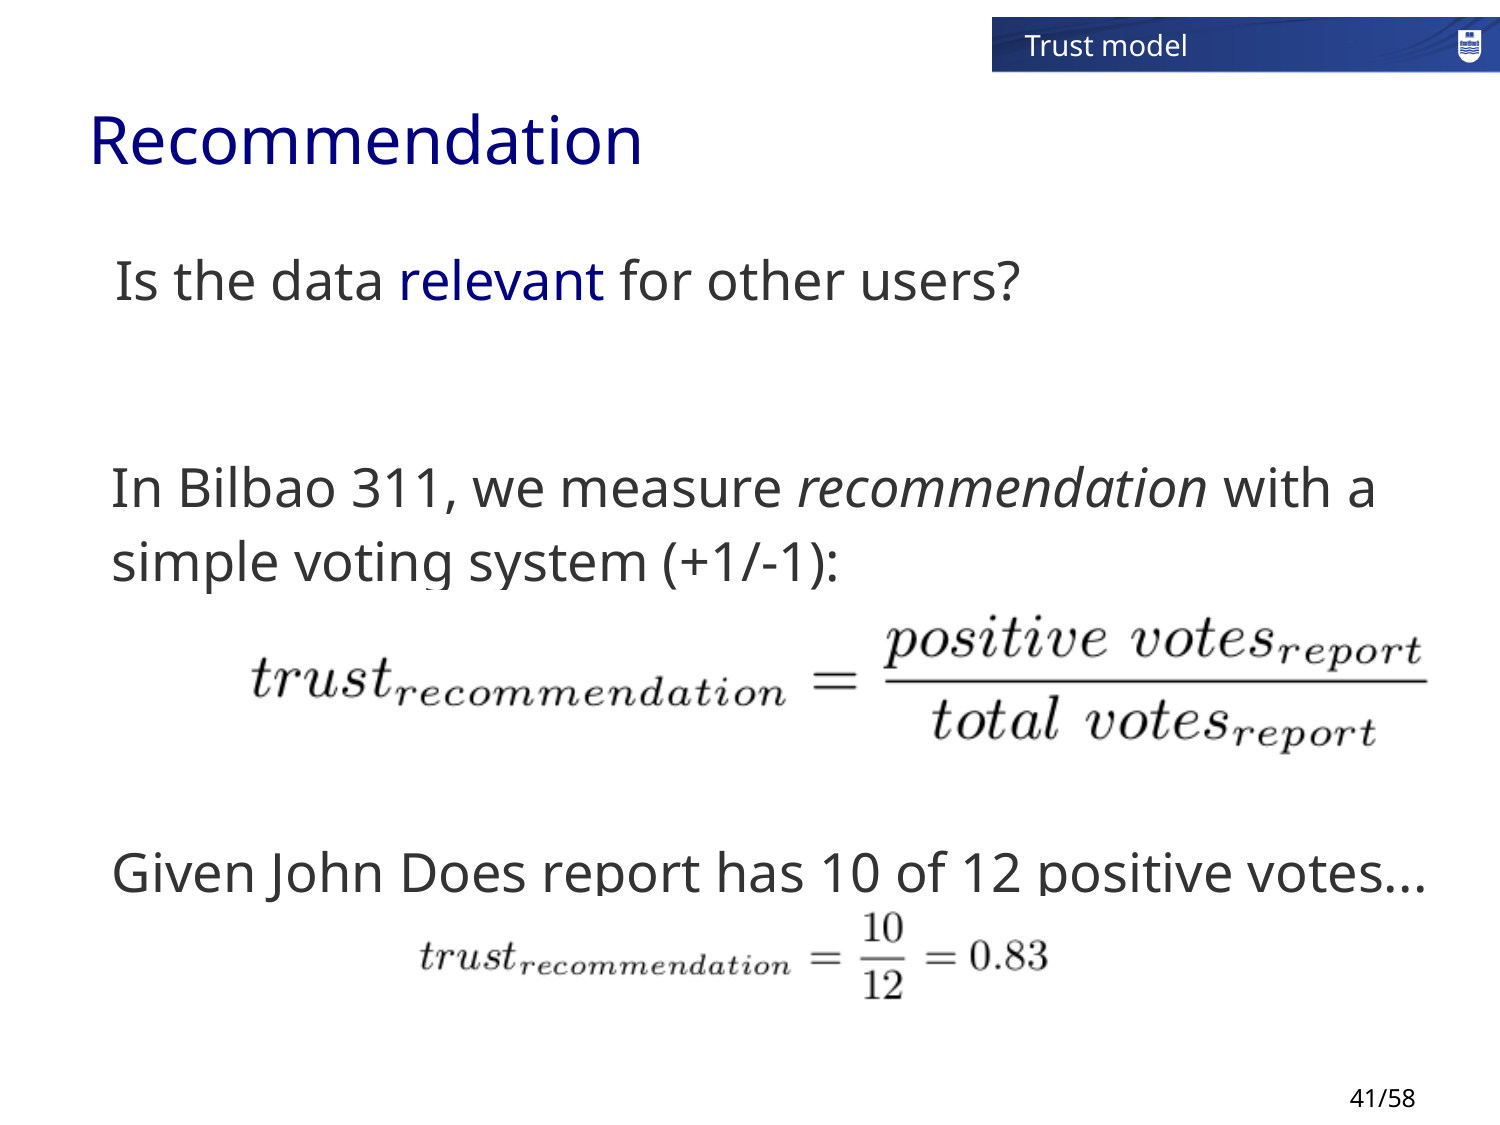

Trust model
# Recommendation
Is the data relevant for other users?
In Bilbao 311, we measure recommendation with a simple voting system (+1/-1):
Given John Does report has 10 of 12 positive votes...